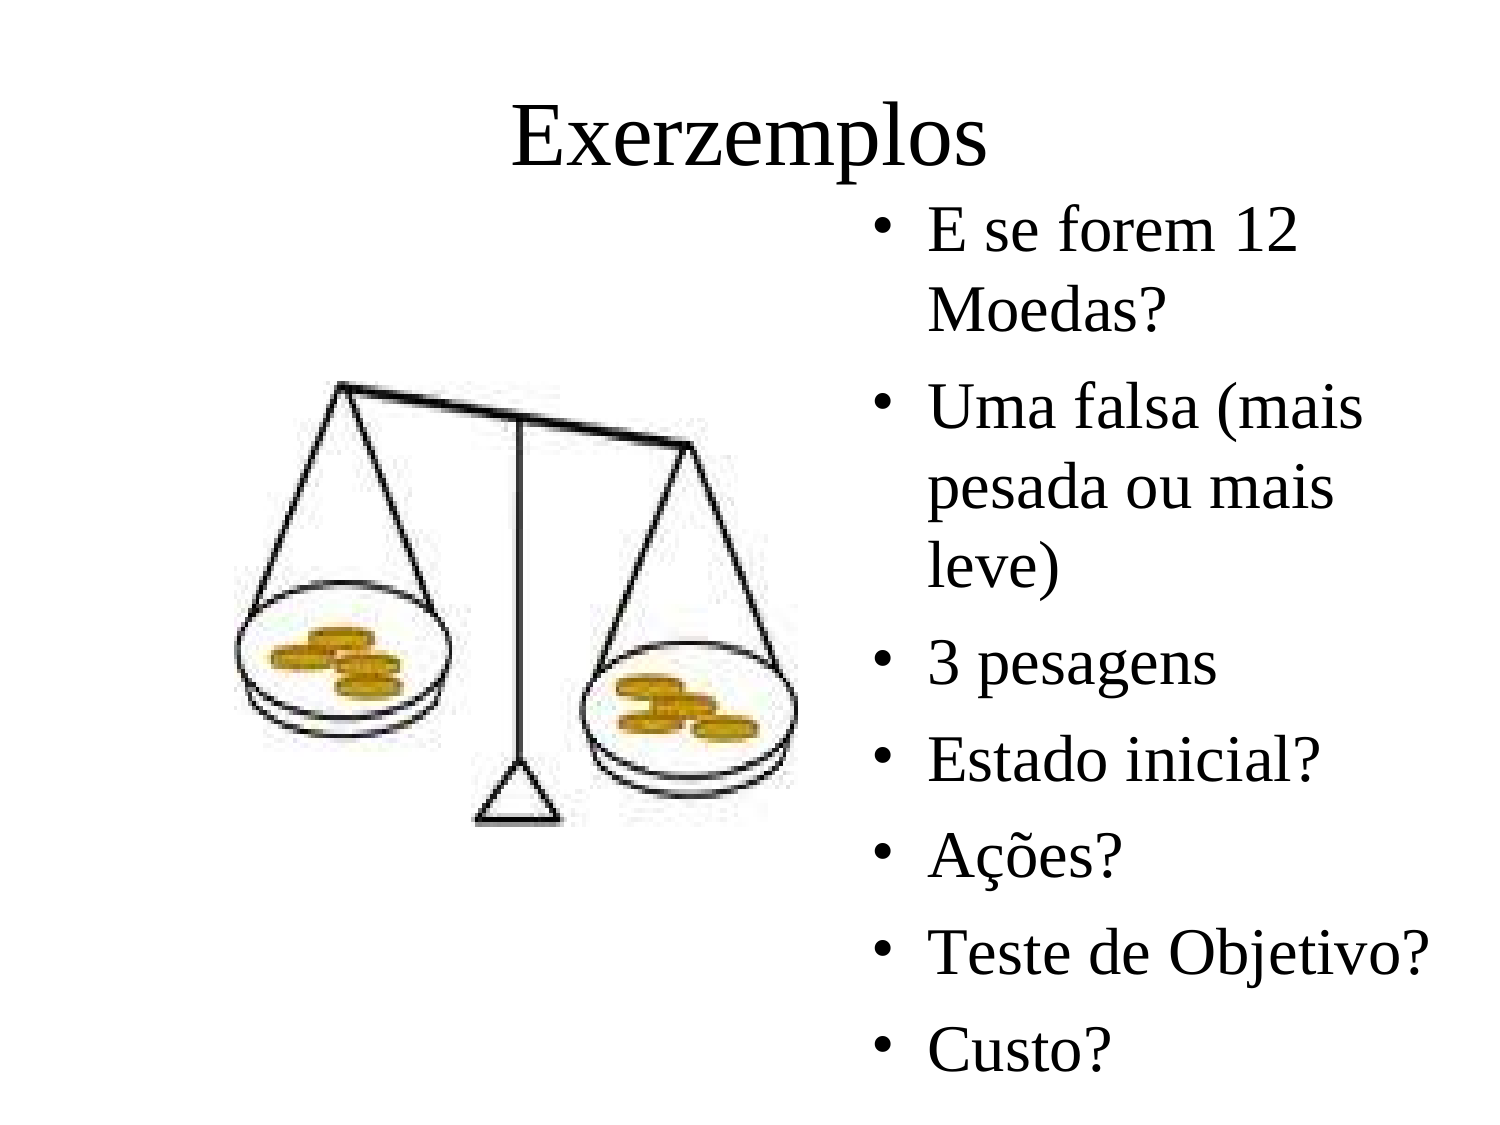

# Exerzemplos
E se forem 12 Moedas?
Uma falsa (mais pesada ou mais leve)
3 pesagens
Estado inicial?
Ações?
Teste de Objetivo?
Custo?